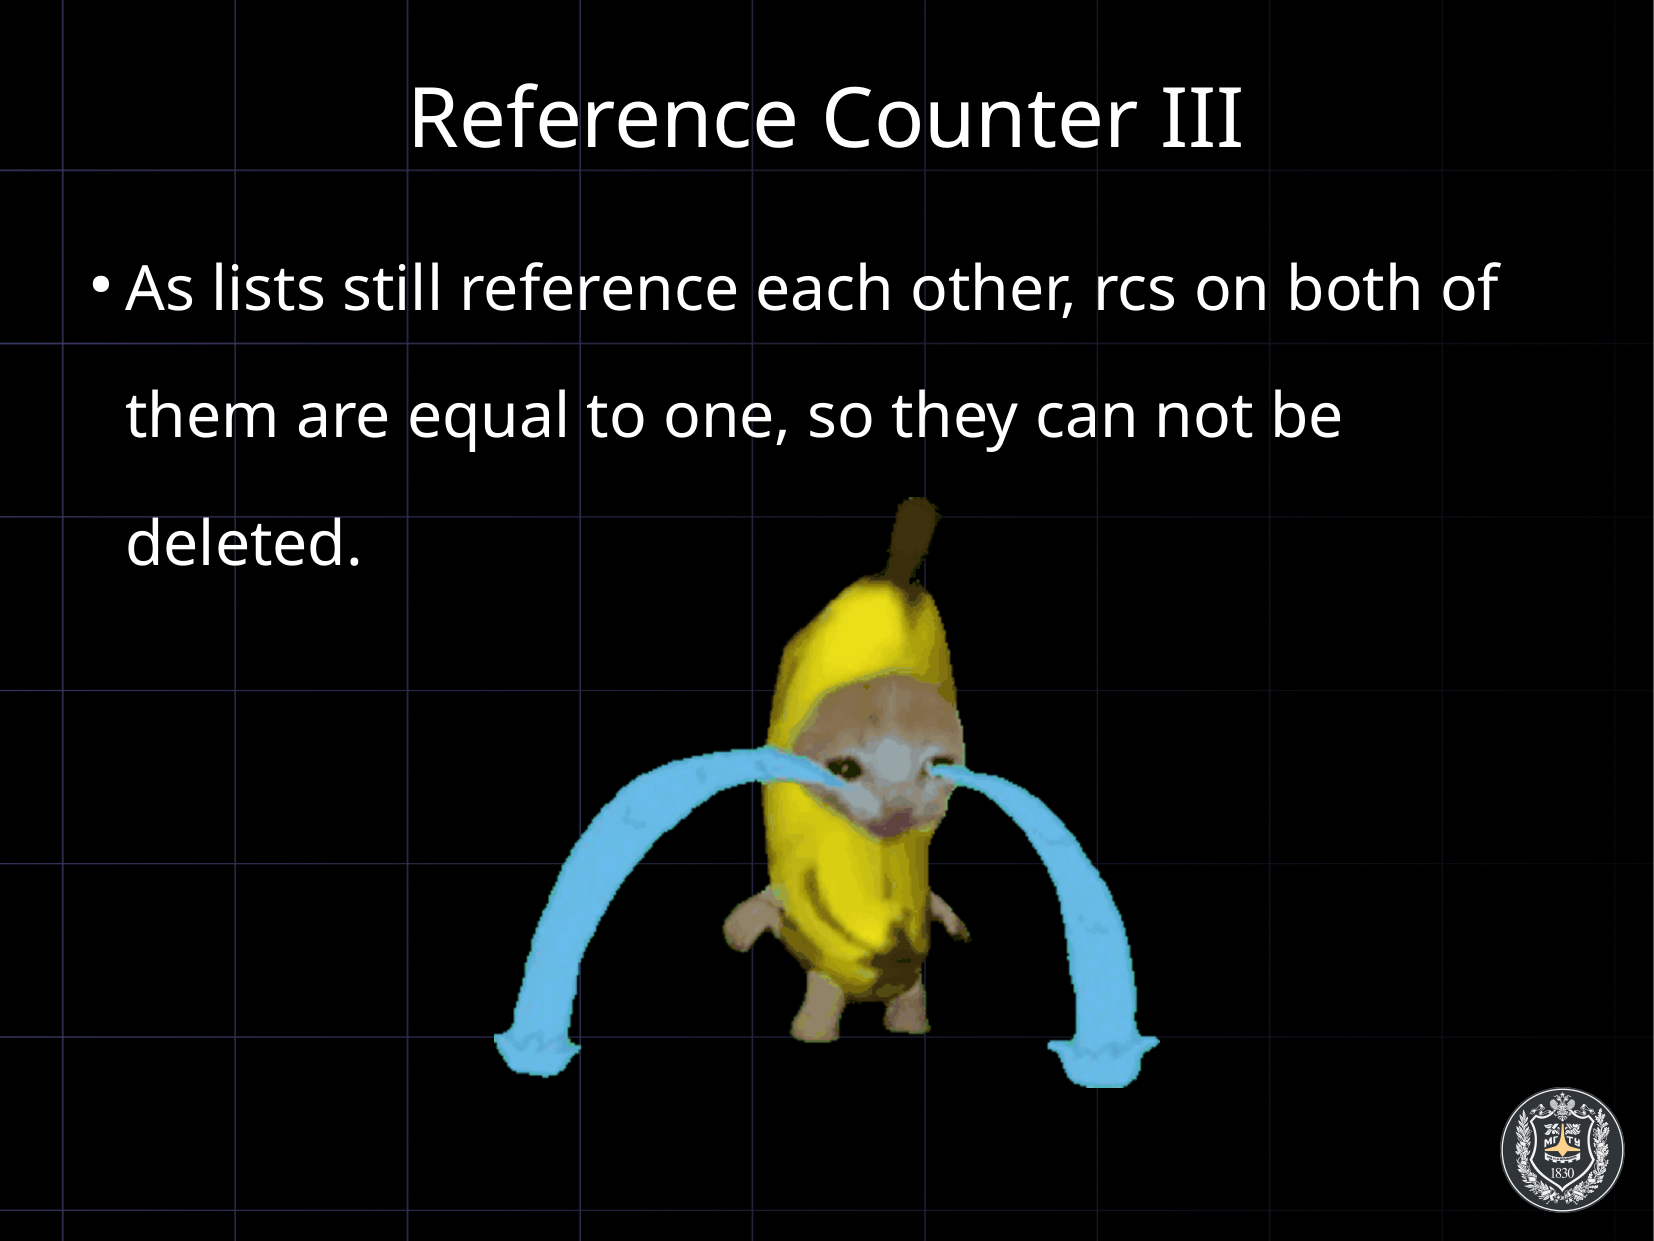

# Reference Counter III
As lists still reference each other, rcs on both of them are equal to one, so they can not be deleted.